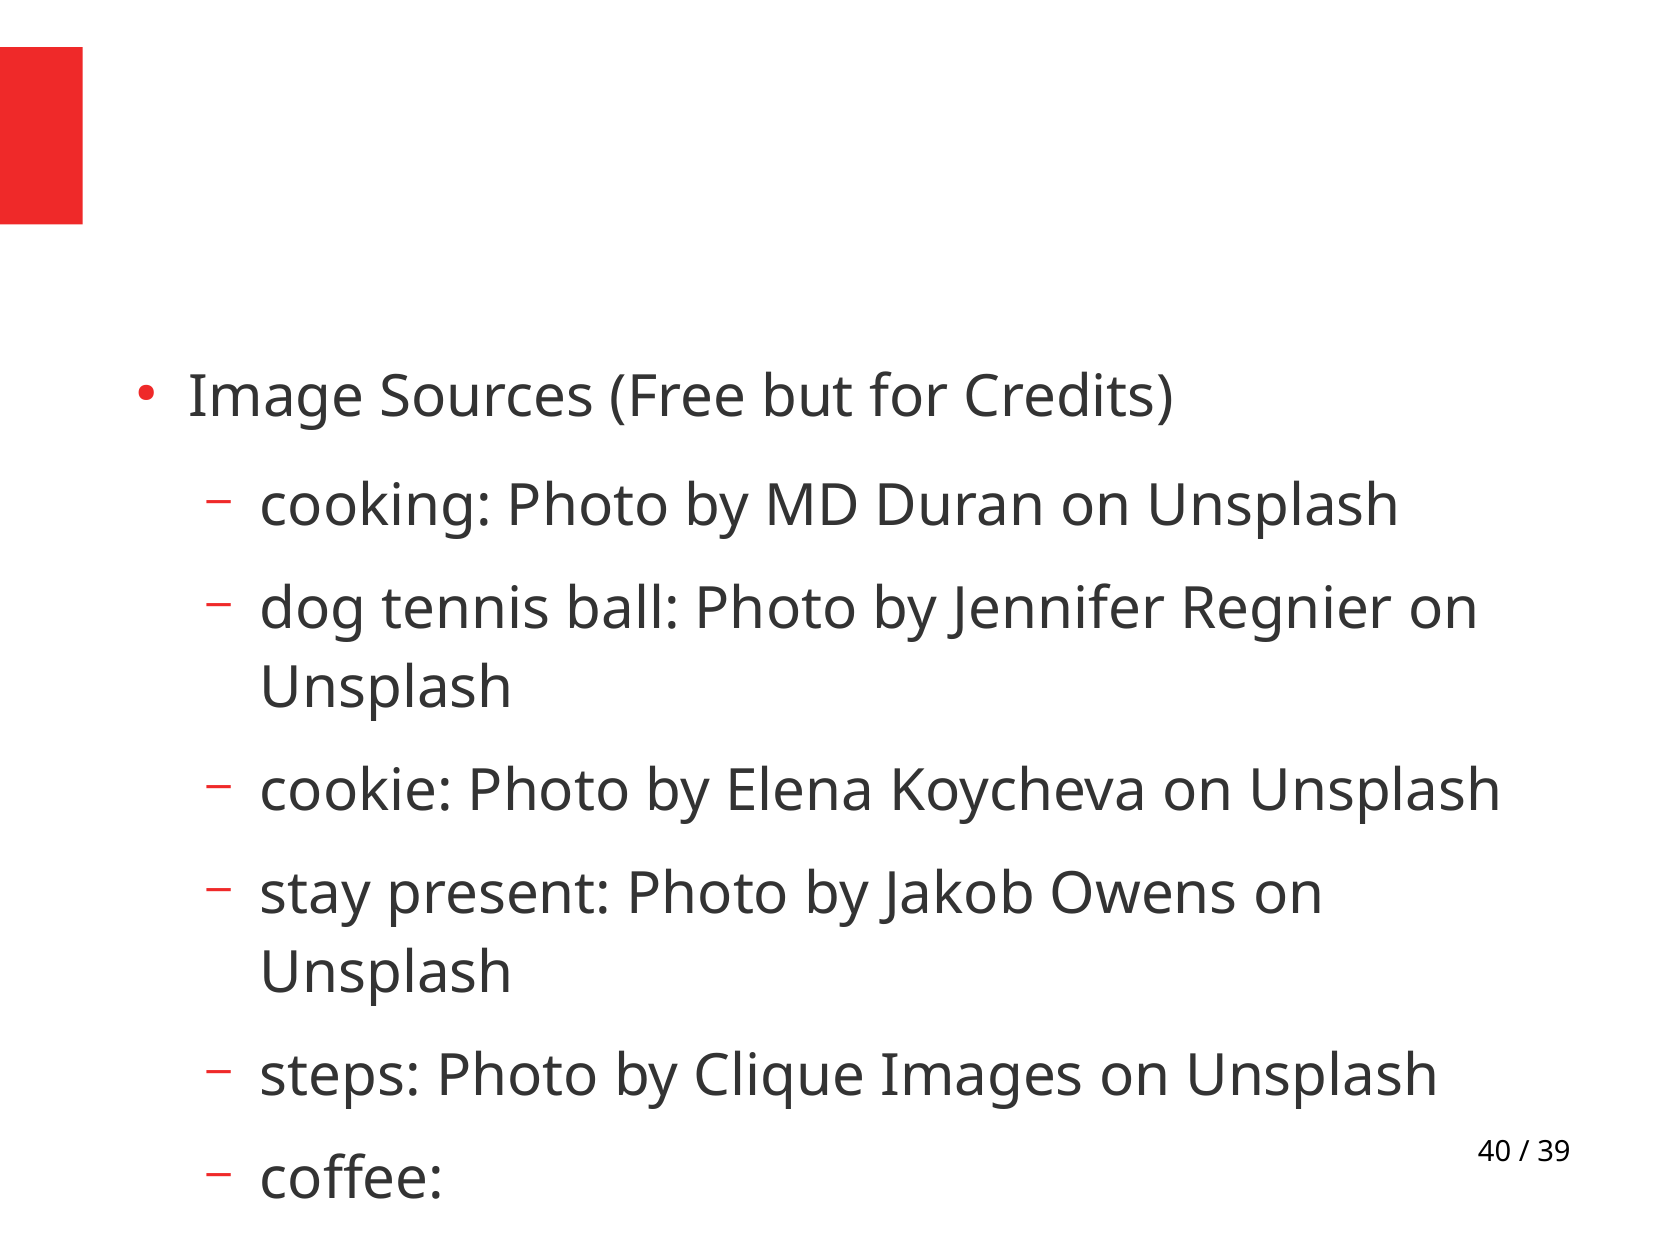

#
Image Sources (Free but for Credits)
cooking: Photo by MD Duran on Unsplash
dog tennis ball: Photo by Jennifer Regnier on Unsplash
cookie: Photo by Elena Koycheva on Unsplash
stay present: Photo by Jakob Owens on Unsplash
steps: Photo by Clique Images on Unsplash
coffee:
40